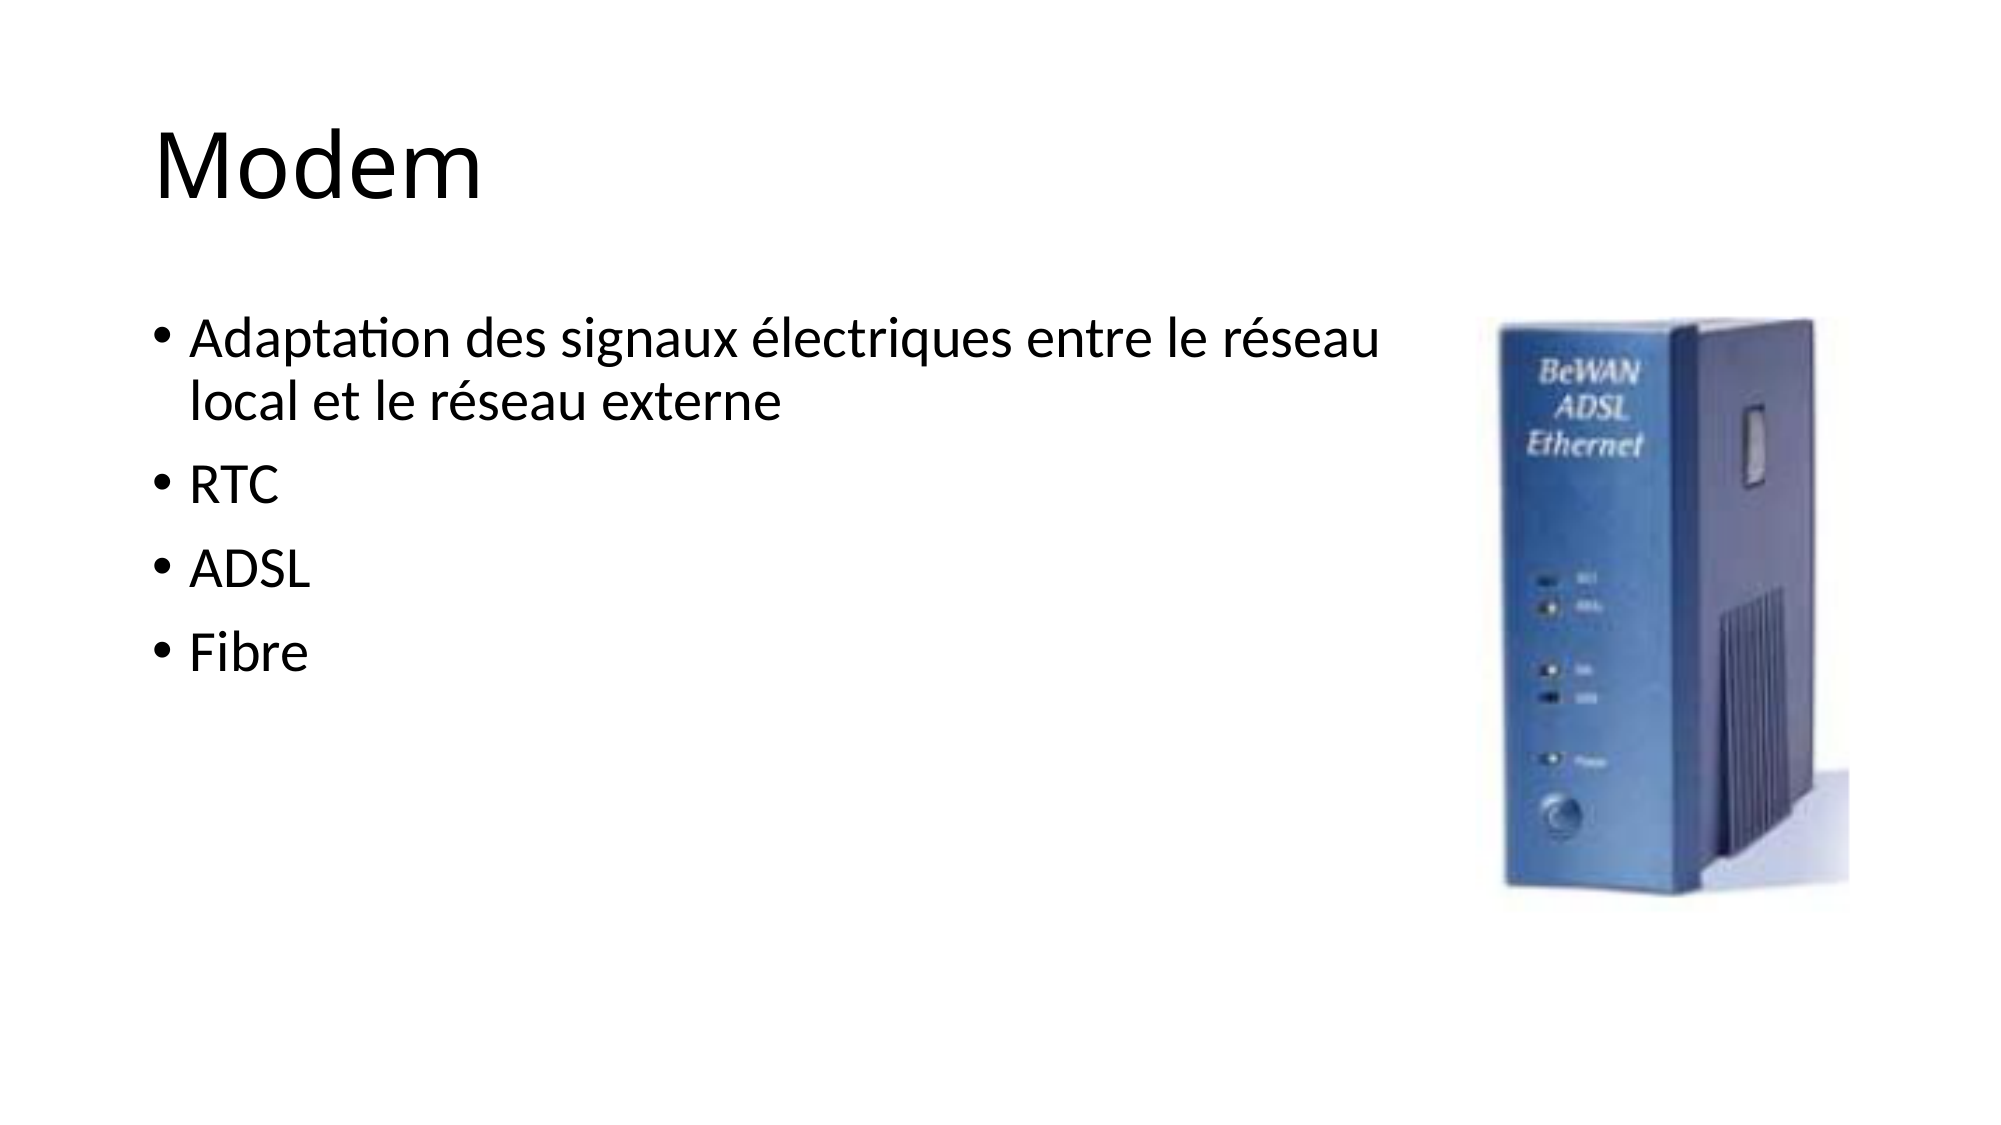

# Modem
Adaptation des signaux électriques entre le réseau local et le réseau externe
RTC
ADSL
Fibre